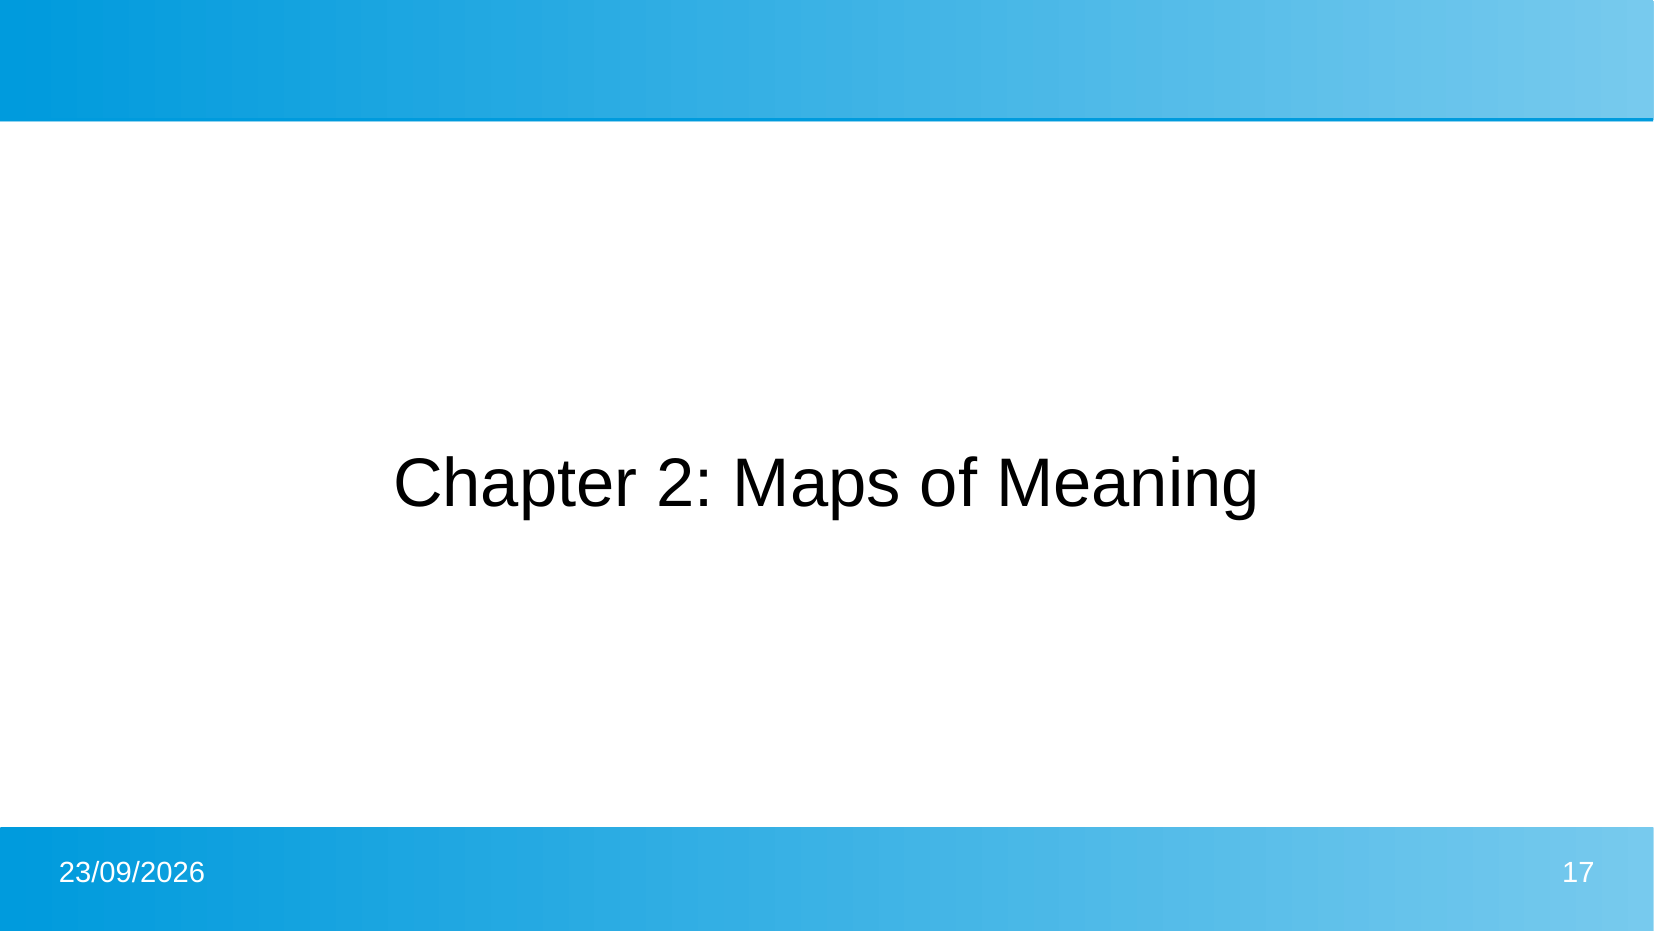

# Chapter 2: Maps of Meaning
17